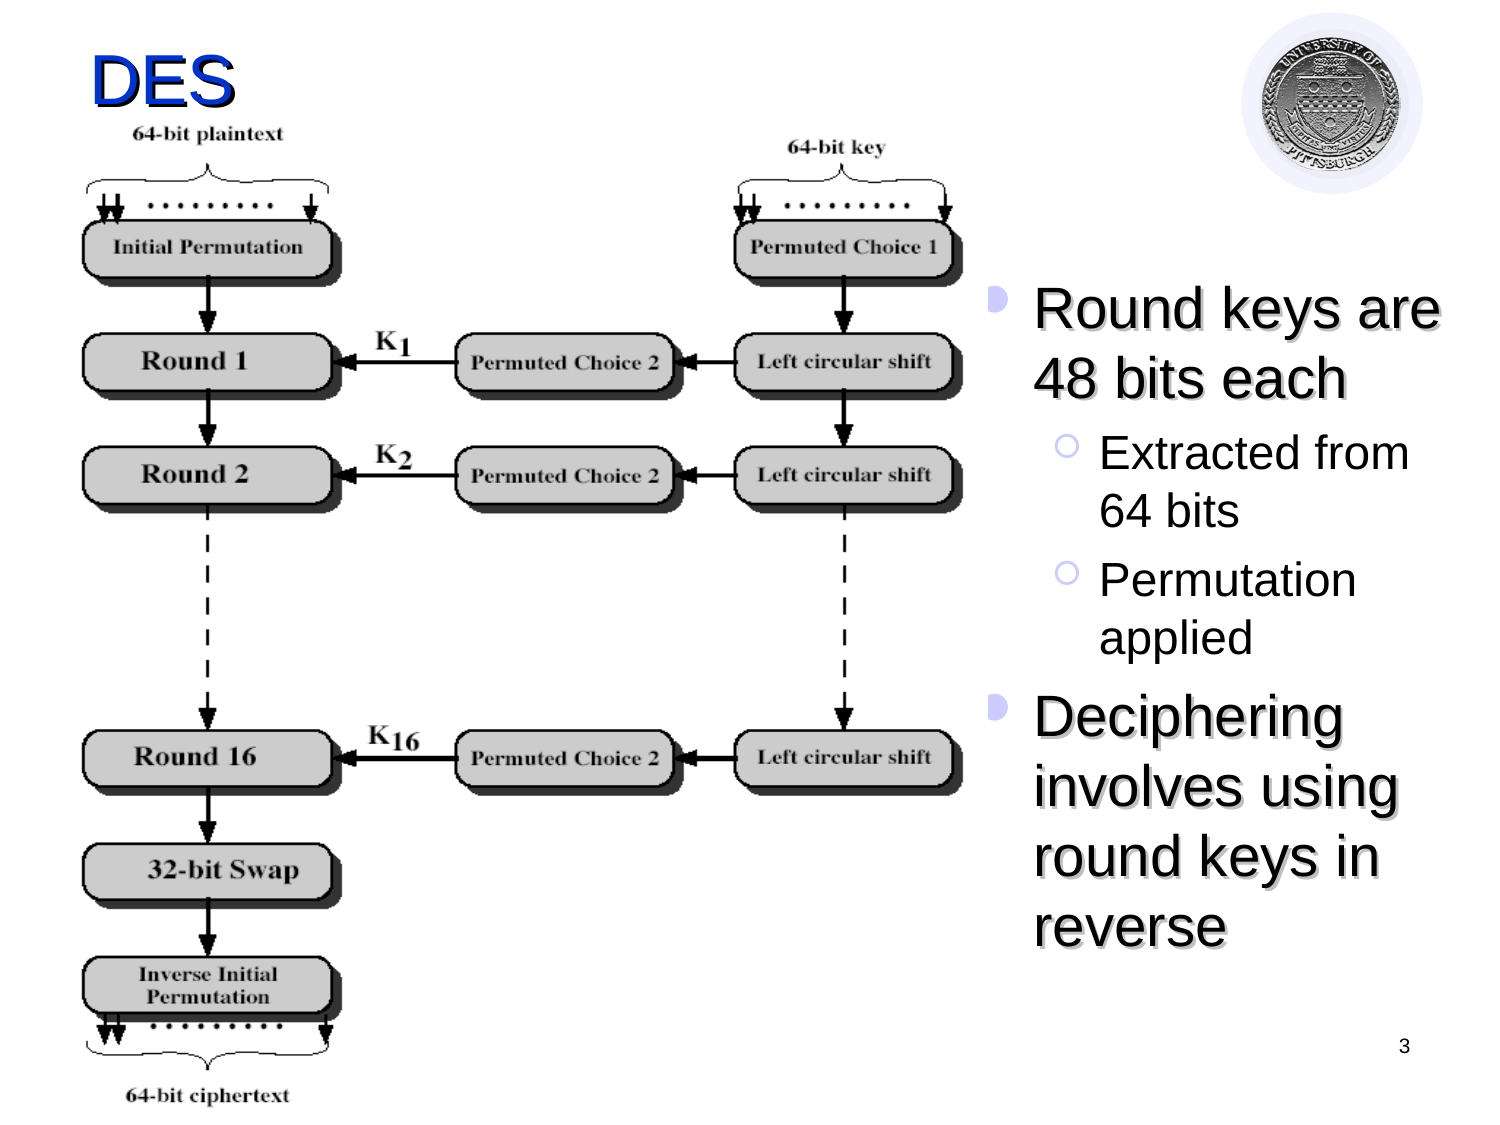

DES
# Round keys are 48 bits each
Extracted from 64 bits
Permutation applied
Deciphering involves using round keys in reverse
3